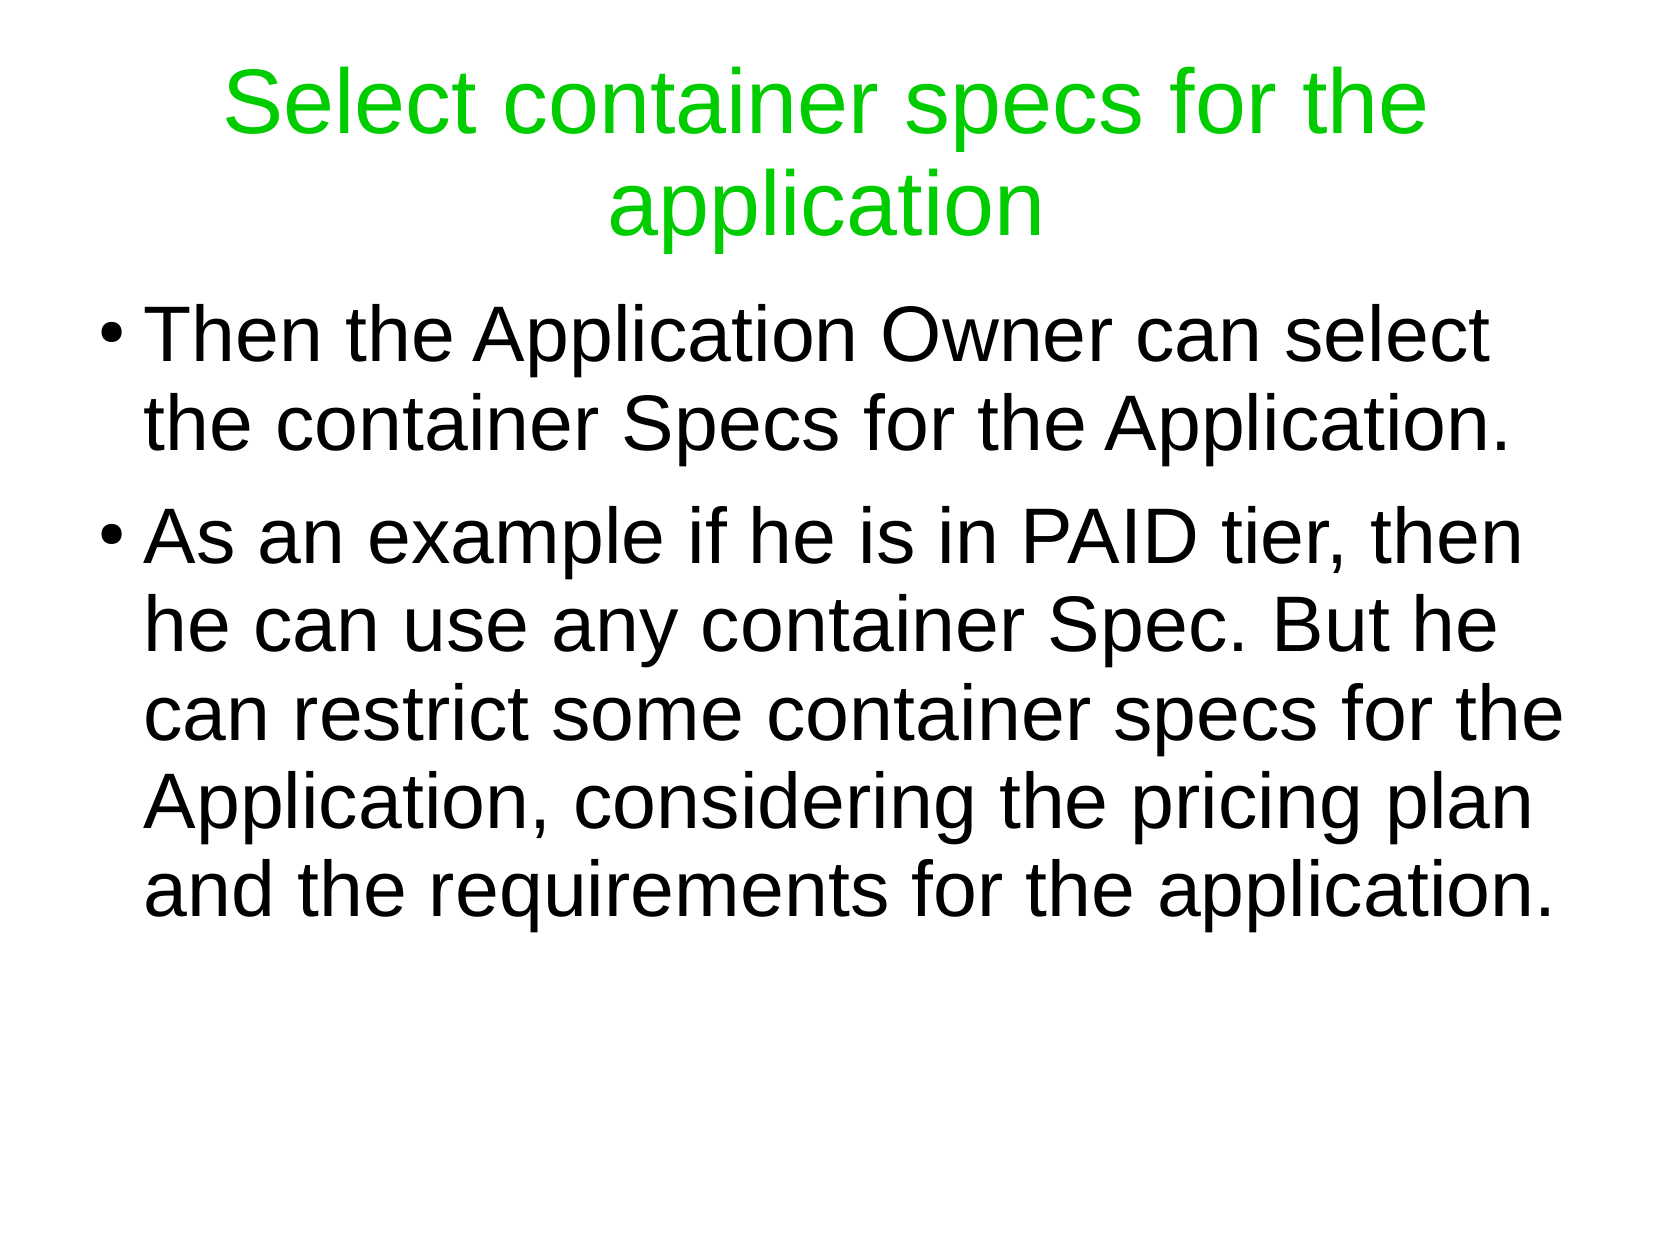

# Select container specs for the application
Then the Application Owner can select the container Specs for the Application.
As an example if he is in PAID tier, then he can use any container Spec. But he can restrict some container specs for the Application, considering the pricing plan and the requirements for the application.